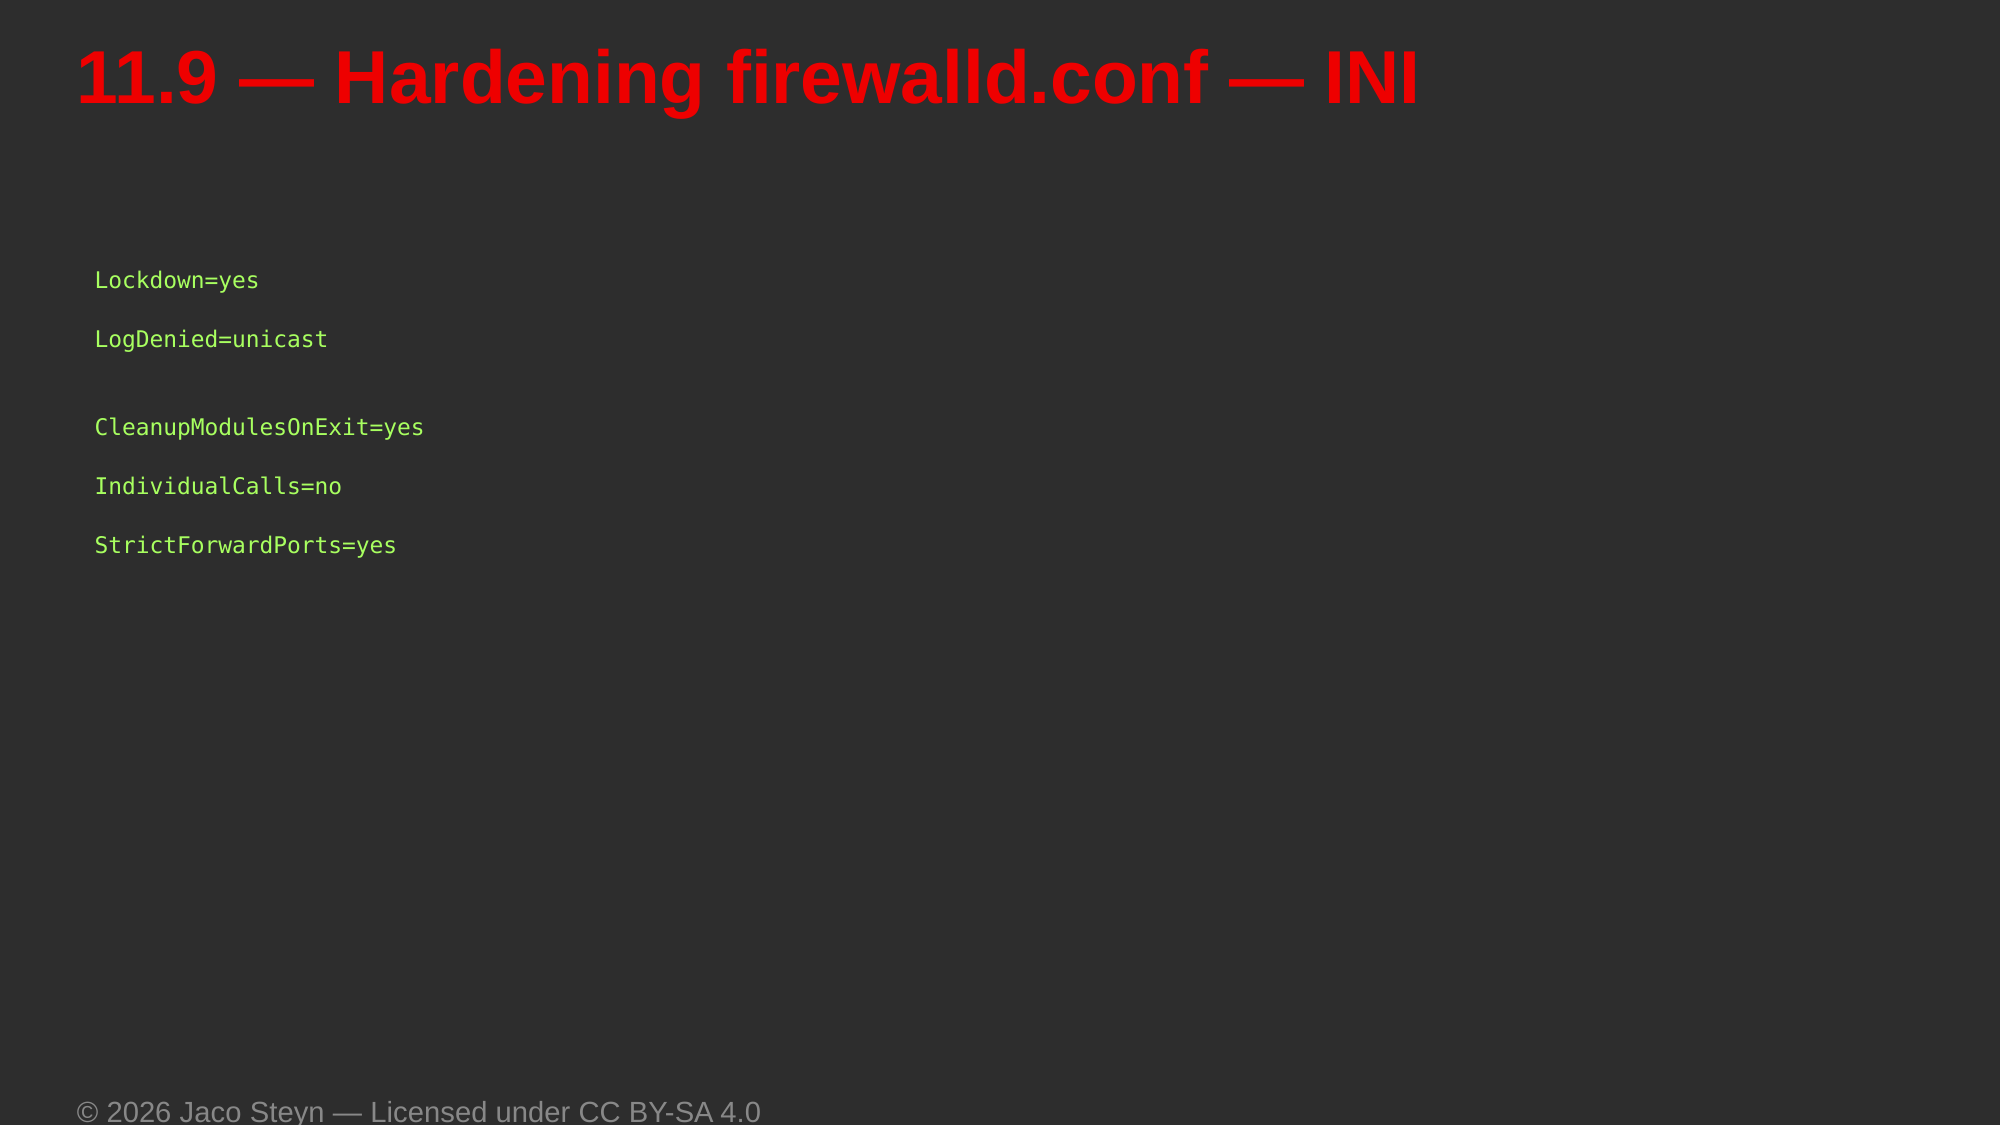

11.9 — Hardening firewalld.conf — INI
Lockdown=yes
LogDenied=unicast
CleanupModulesOnExit=yes
IndividualCalls=no
StrictForwardPorts=yes
© 2026 Jaco Steyn — Licensed under CC BY-SA 4.0